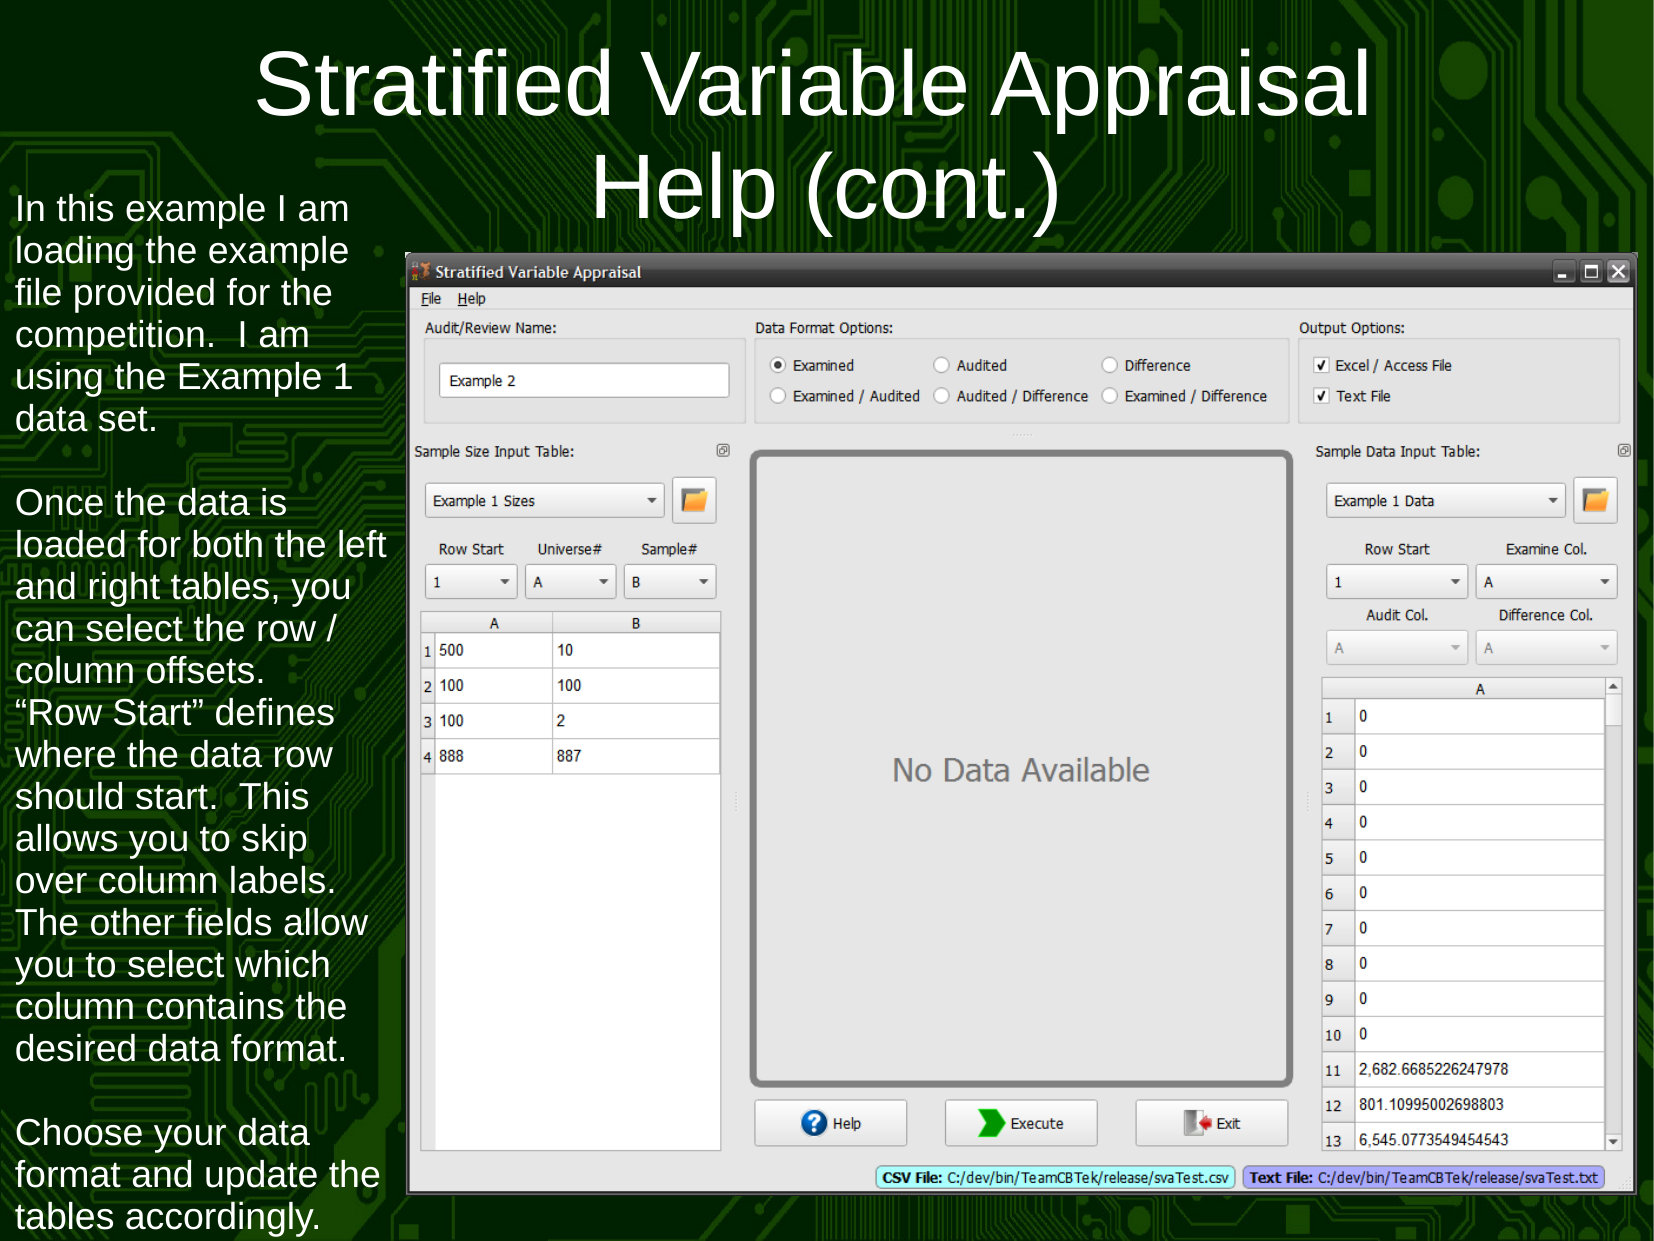

# Stratified Variable Appraisal Help (cont.)
In this example I am loading the example file provided for the competition. I am using the Example 1 data set.
Once the data is loaded for both the left and right tables, you can select the row / column offsets.
“Row Start” defines where the data row should start. This allows you to skip over column labels. The other fields allow you to select which column contains the desired data format.
Choose your data format and update the tables accordingly.